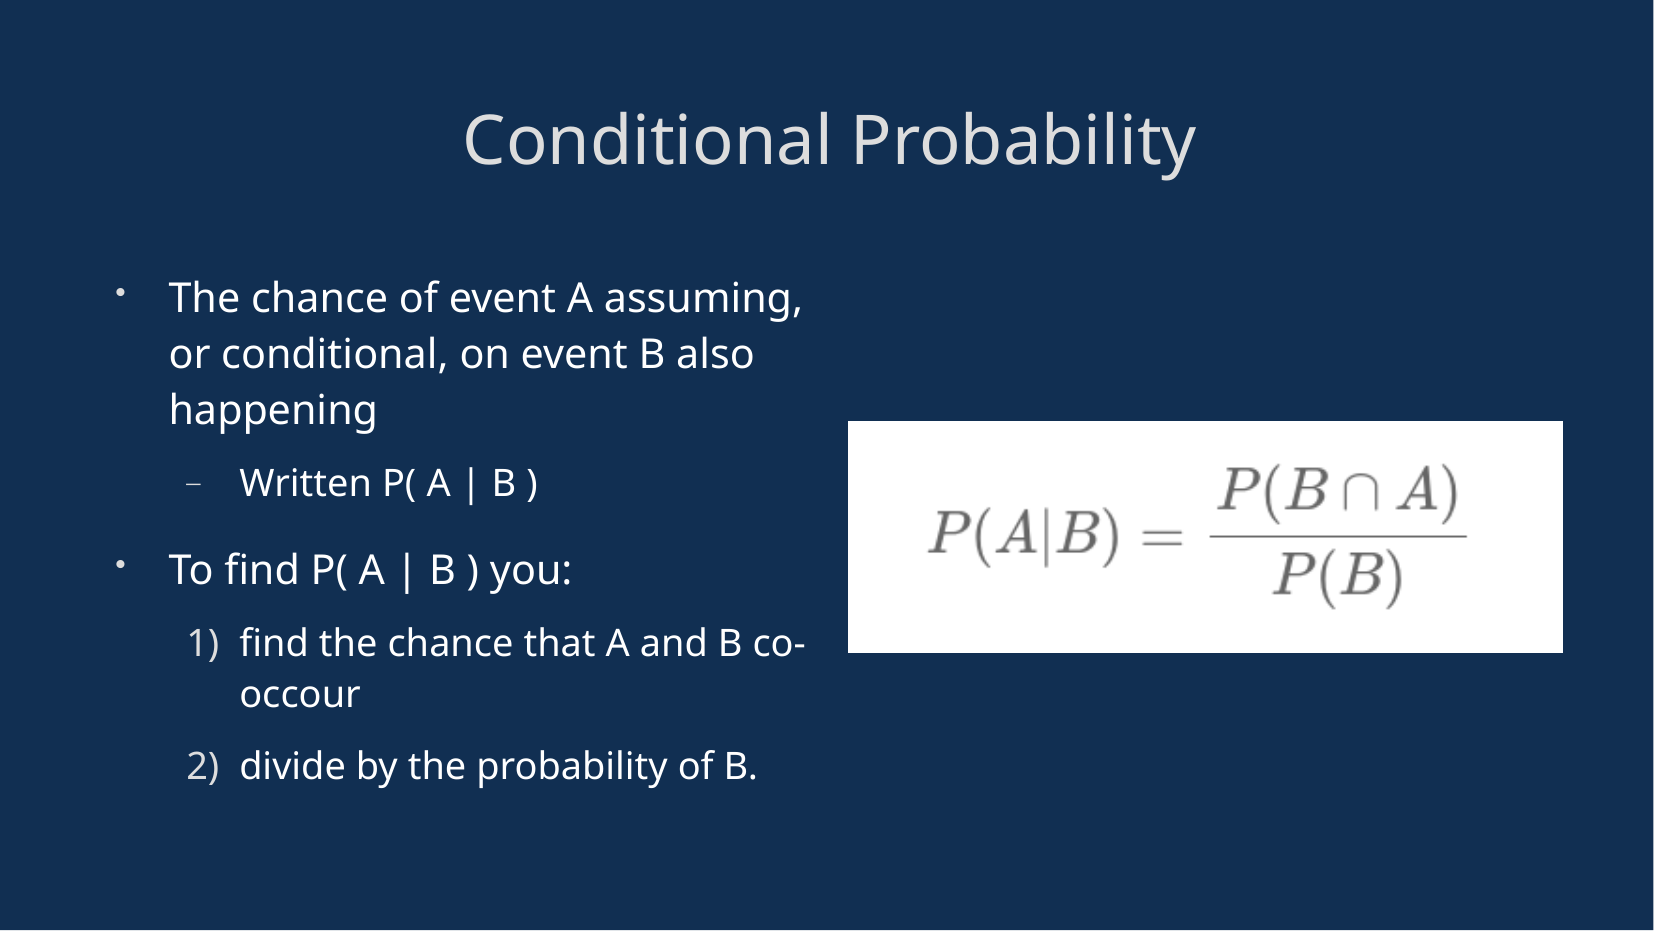

# Conditional Probability
The chance of event A assuming, or conditional, on event B also happening
Written P( A | B )
To find P( A | B ) you:
find the chance that A and B co-occour
divide by the probability of B.